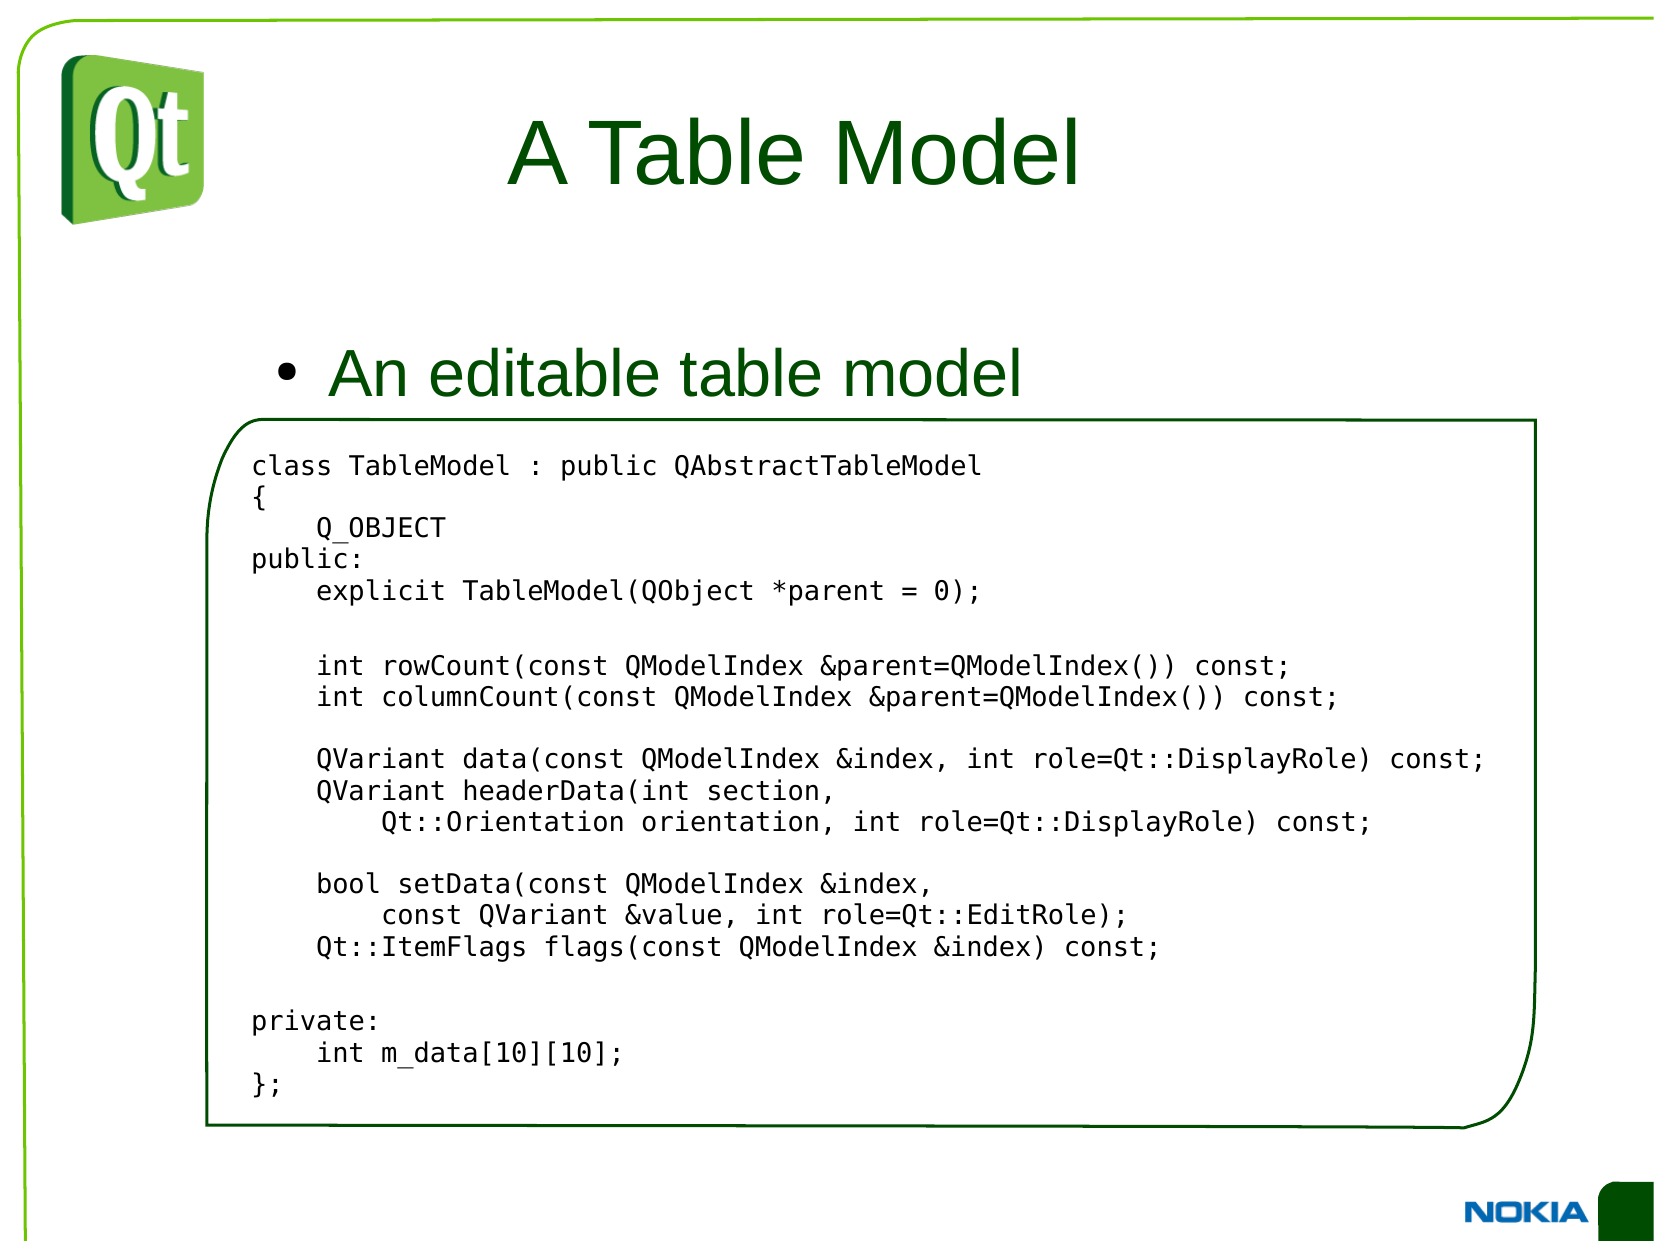

# A Table Model
An editable table model
class TableModel : public QAbstractTableModel
{
 Q_OBJECT
public:
 explicit TableModel(QObject *parent = 0);
 int rowCount(const QModelIndex &parent=QModelIndex()) const;
 int columnCount(const QModelIndex &parent=QModelIndex()) const;
 QVariant data(const QModelIndex &index, int role=Qt::DisplayRole) const;
 QVariant headerData(int section,
 Qt::Orientation orientation, int role=Qt::DisplayRole) const;
 bool setData(const QModelIndex &index,
 const QVariant &value, int role=Qt::EditRole);
 Qt::ItemFlags flags(const QModelIndex &index) const;
private:
 int m_data[10][10];
};